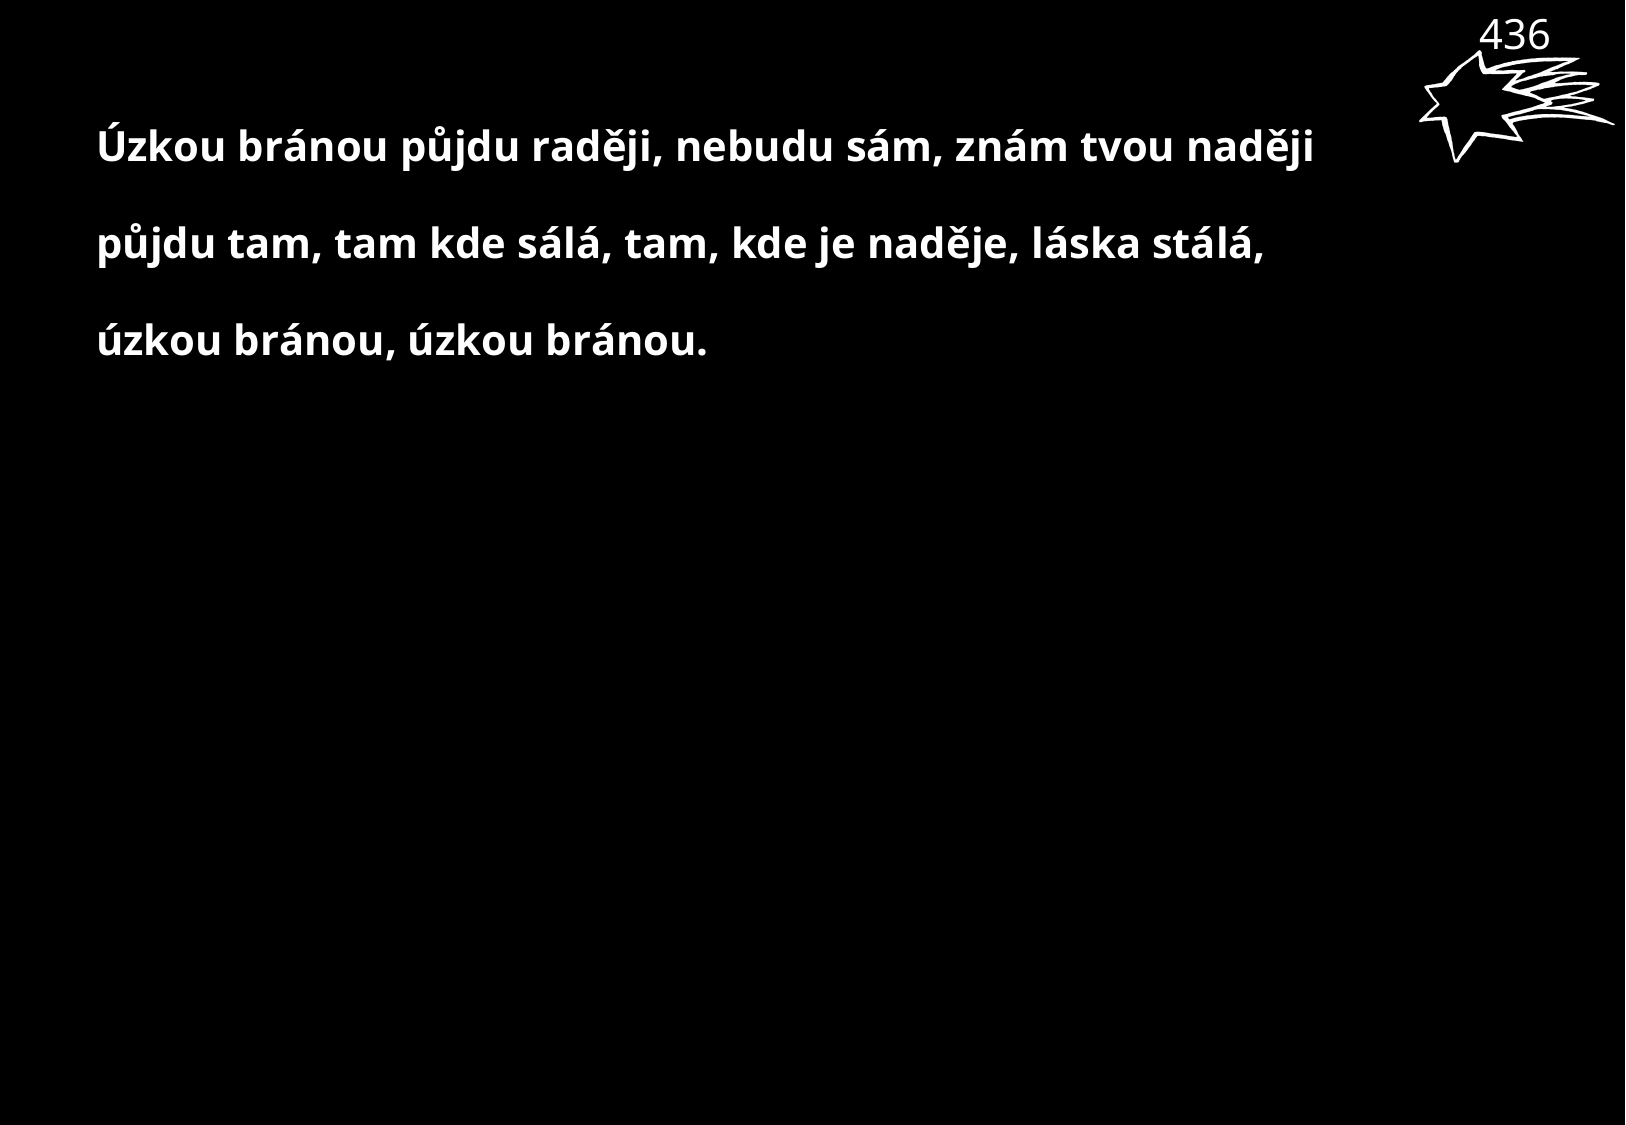

436
# Úzkou bránou půjdu raději, nebudu sám, znám tvou naději
půjdu tam, tam kde sálá, tam, kde je naděje, láska stálá,
úzkou bránou, úzkou bránou.